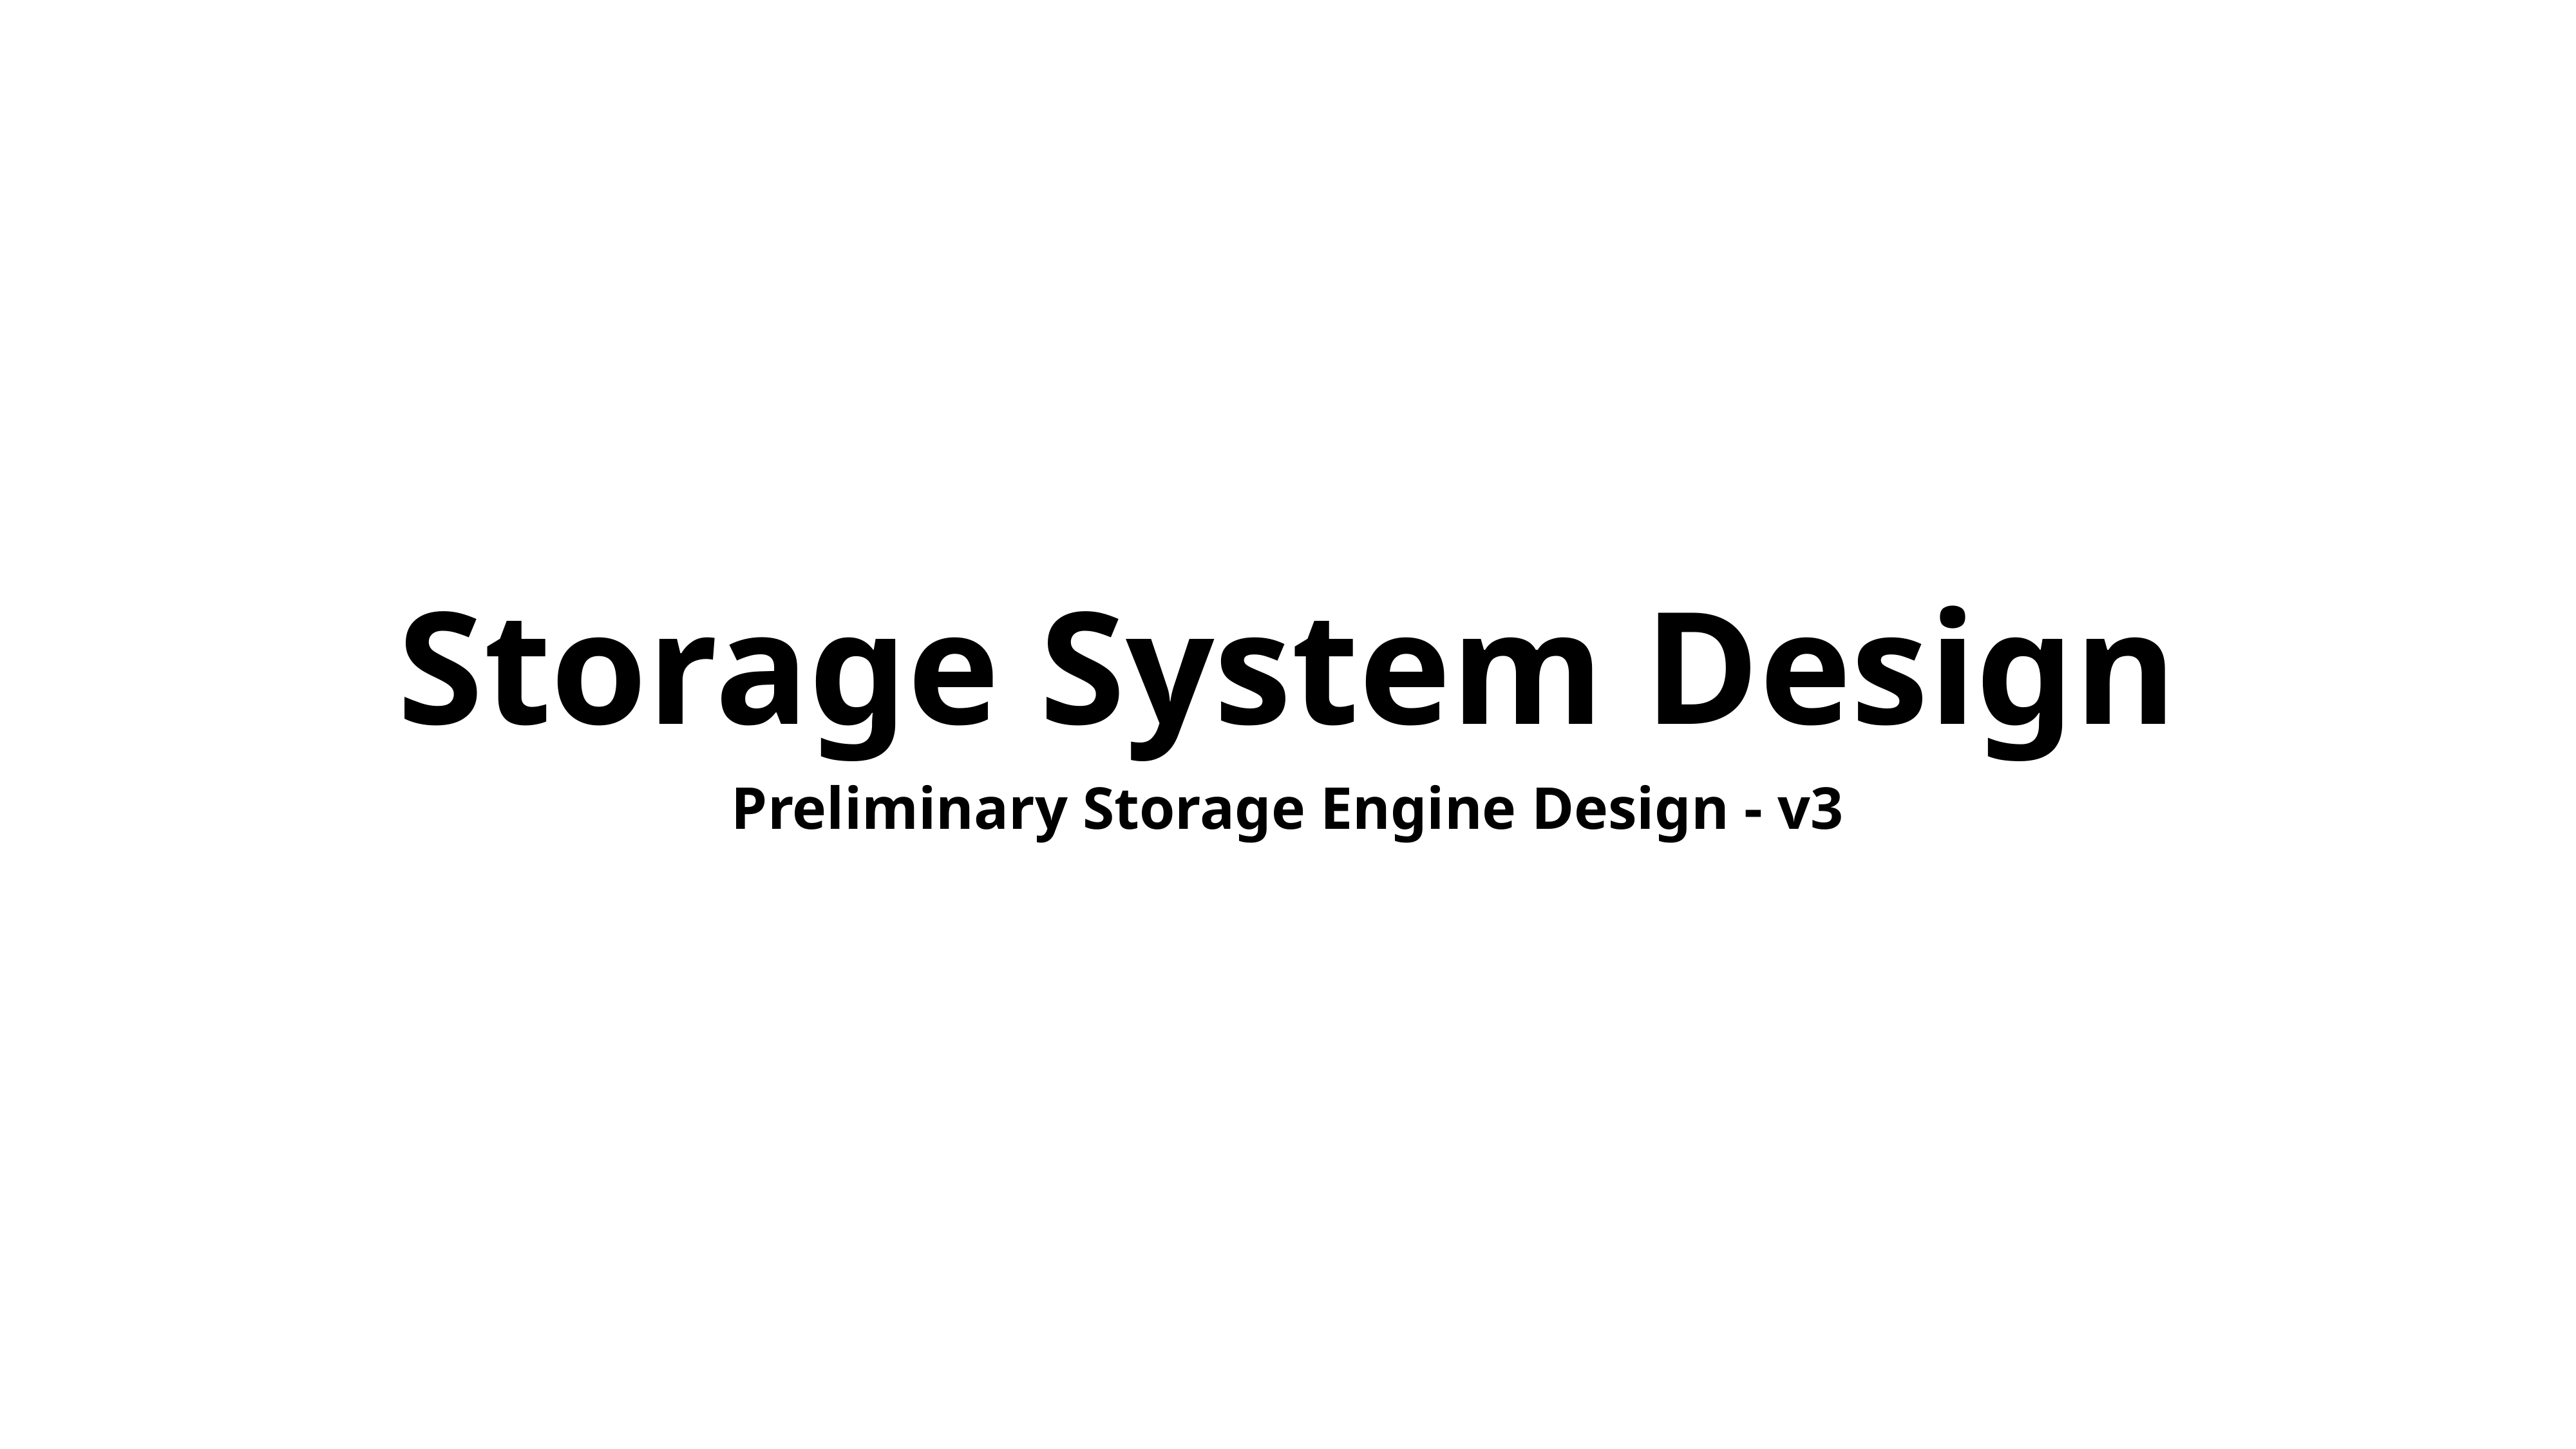

Storage System Design
Preliminary Storage Engine Design - v3